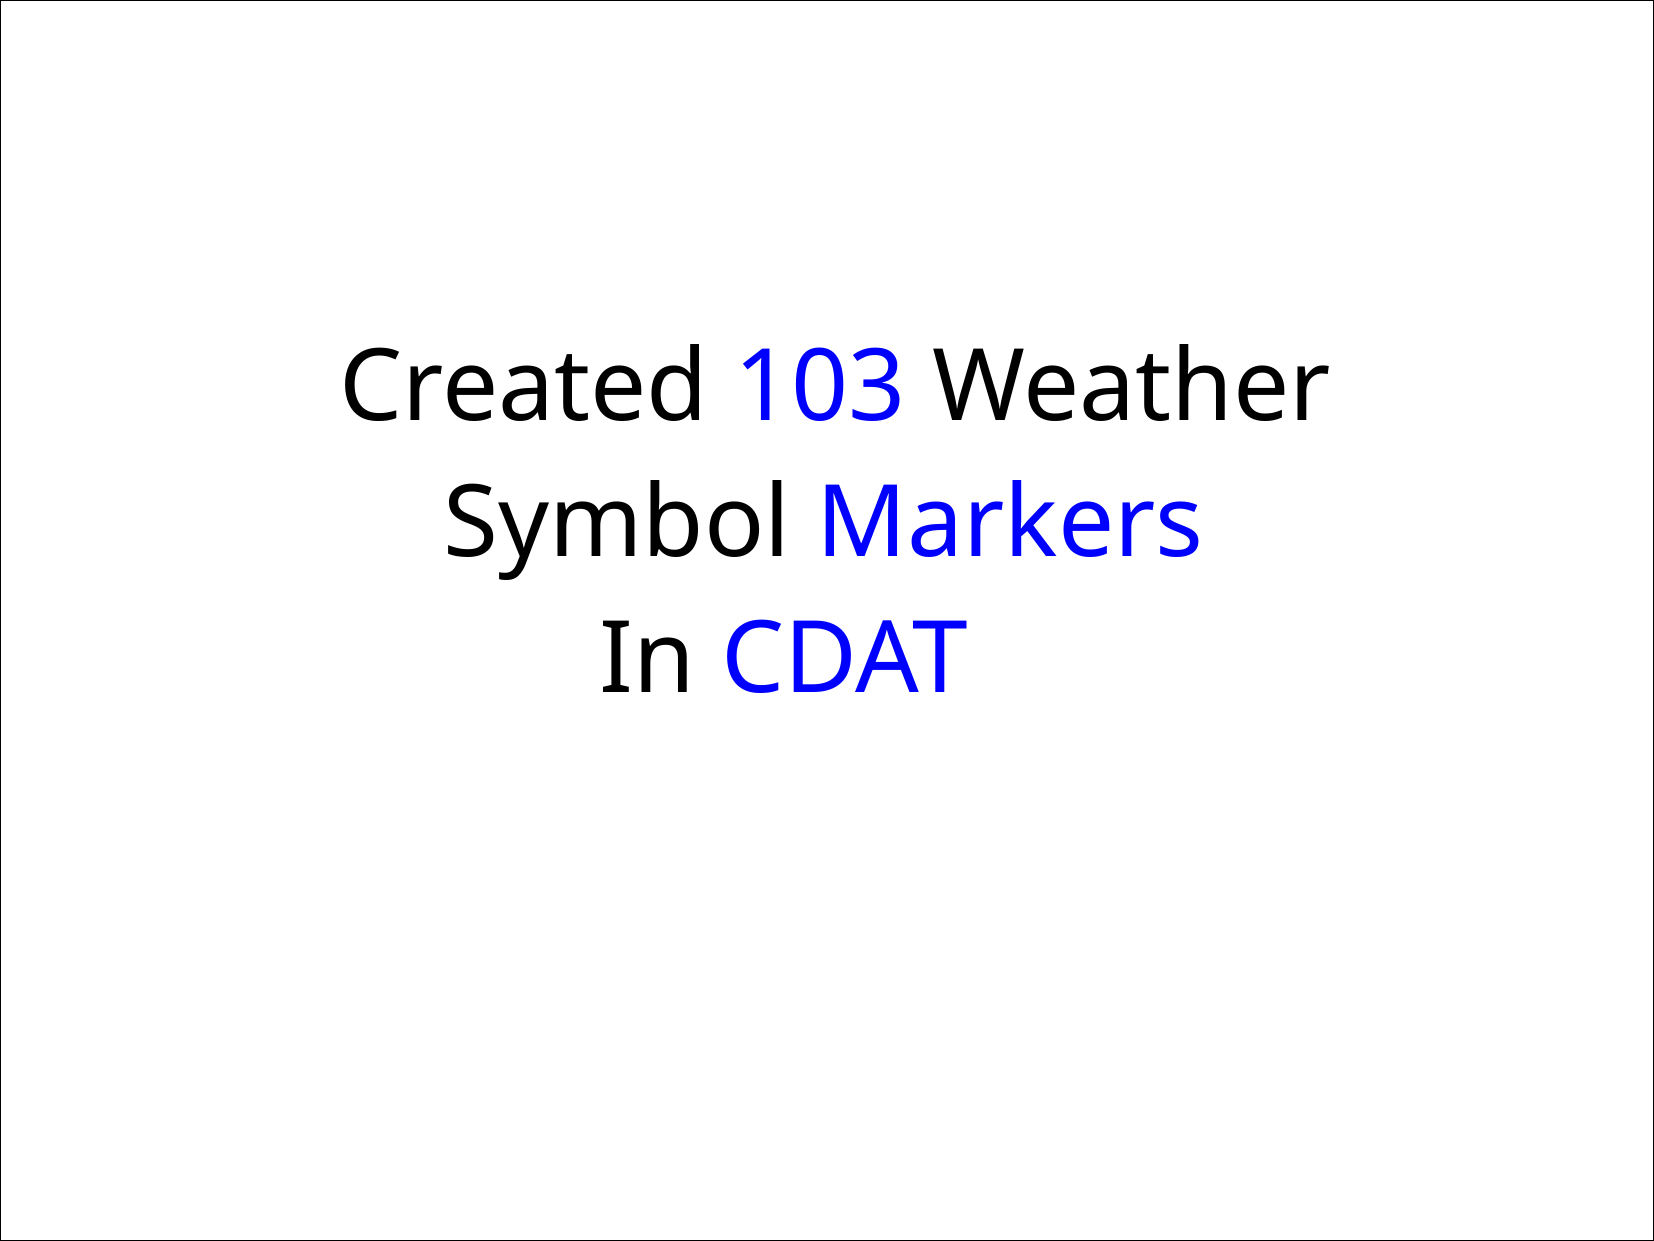

Created 103 Weather
 Symbol Markers
 In CDAT